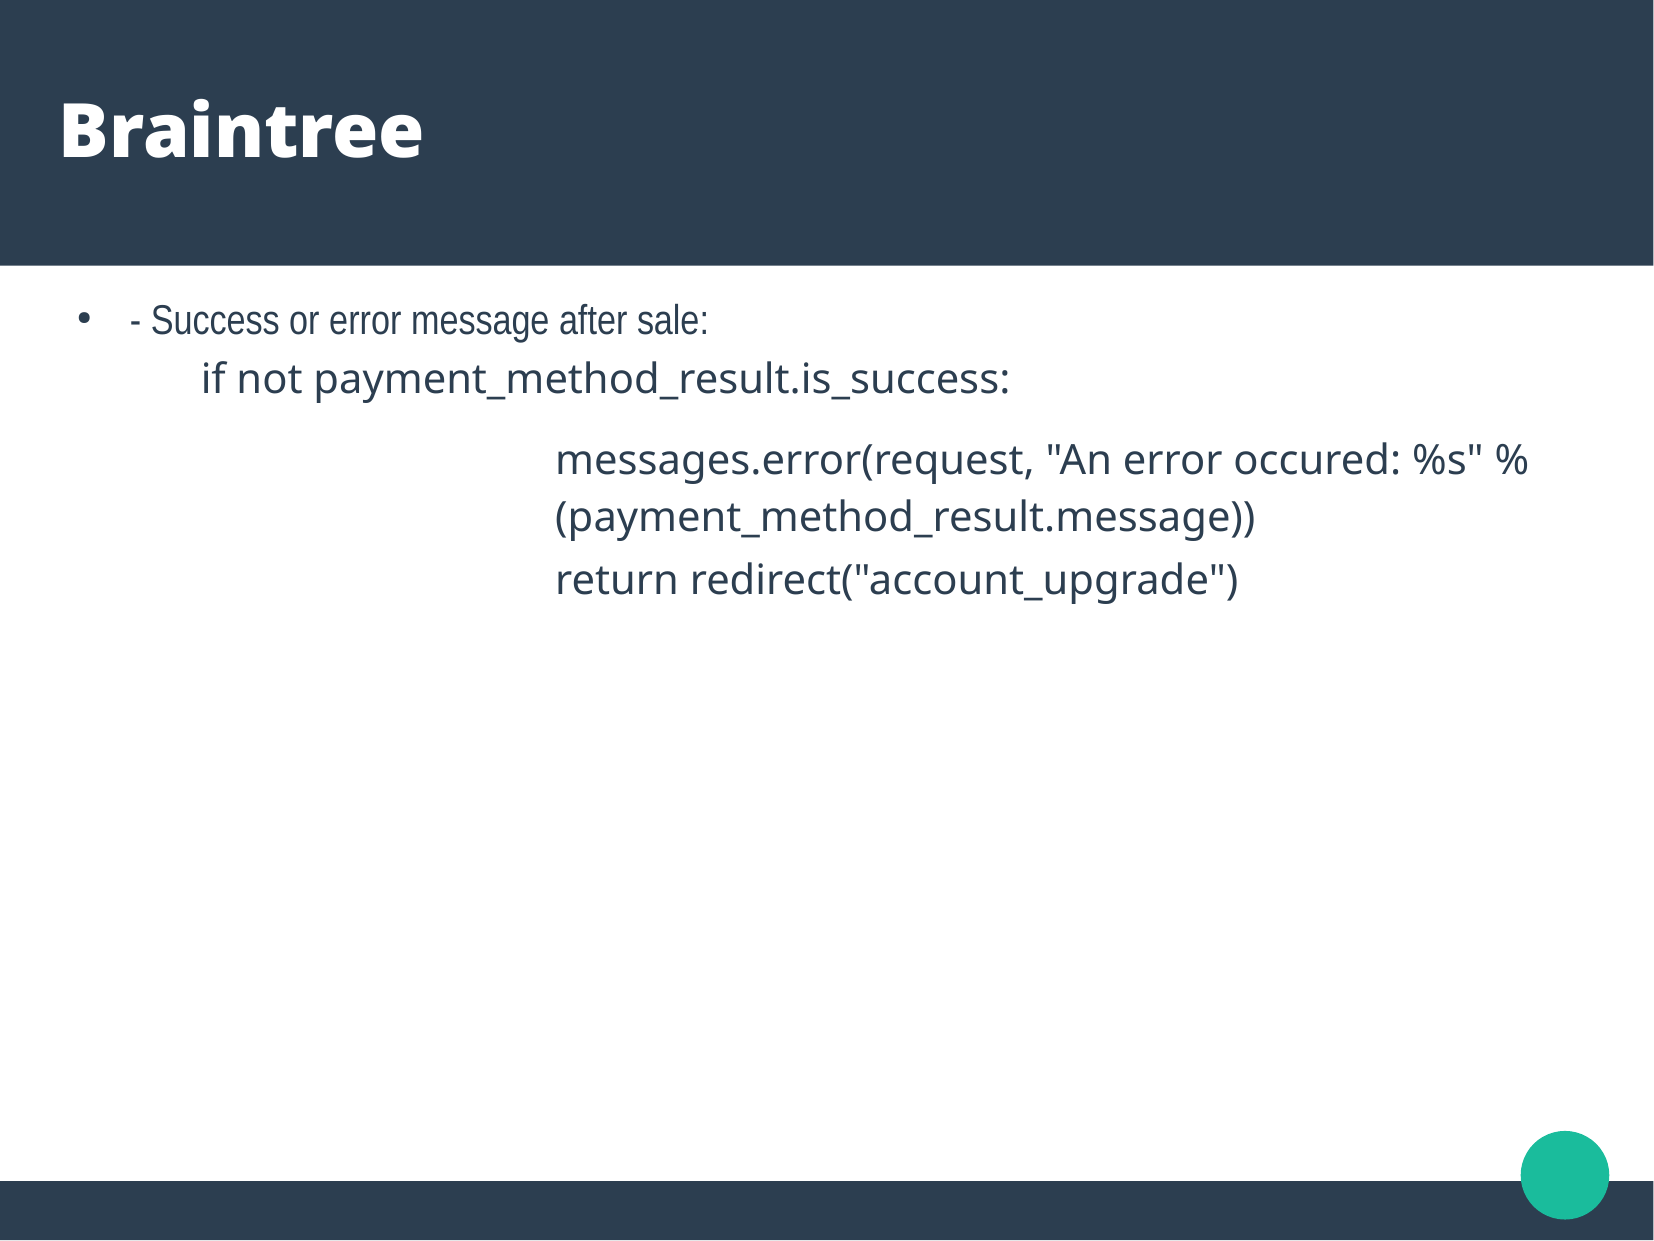

# Braintree
- Success or error message after sale:
if not payment_method_result.is_success:
messages.error(request, "An error occured: %s" %(payment_method_result.message))
return redirect("account_upgrade")